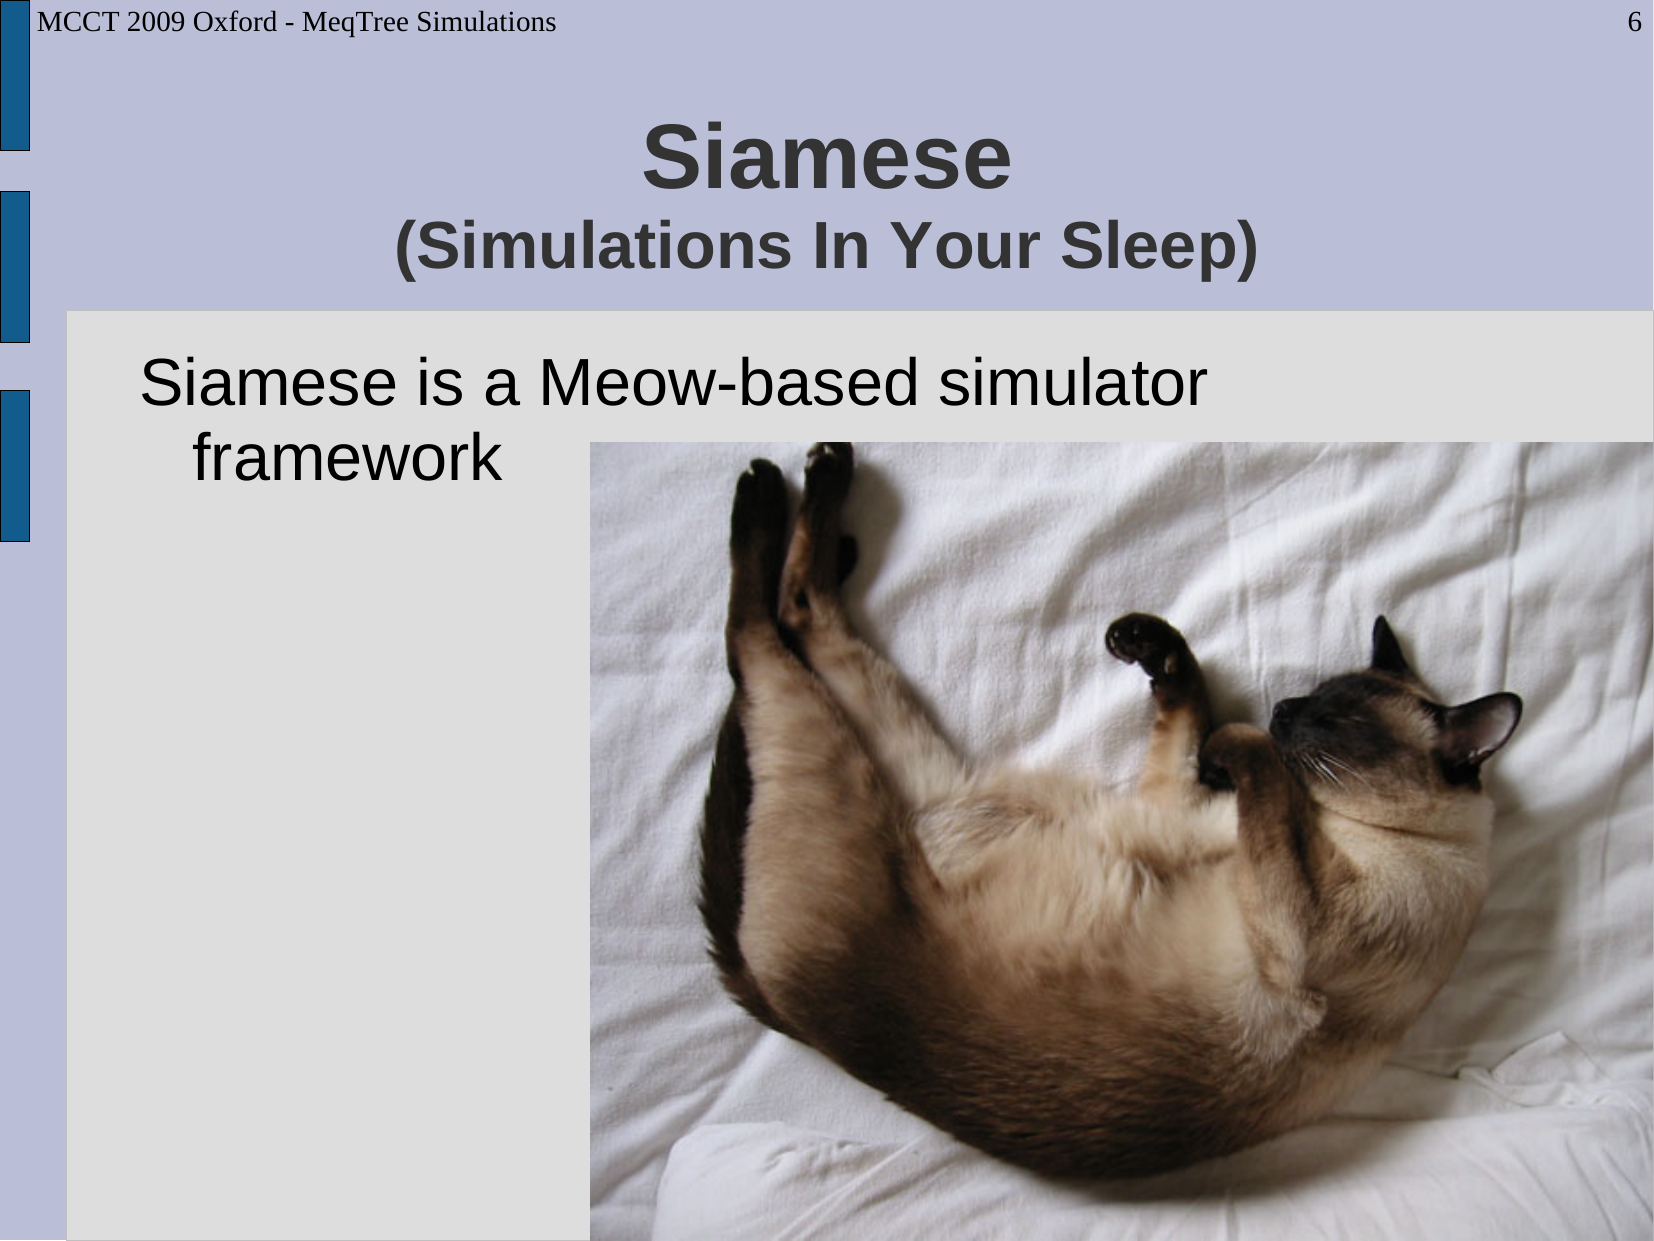

MCCT 2009 Oxford - MeqTree Simulations
6
# Siamese (Simulations In Your Sleep)
Siamese is a Meow-based simulator framework